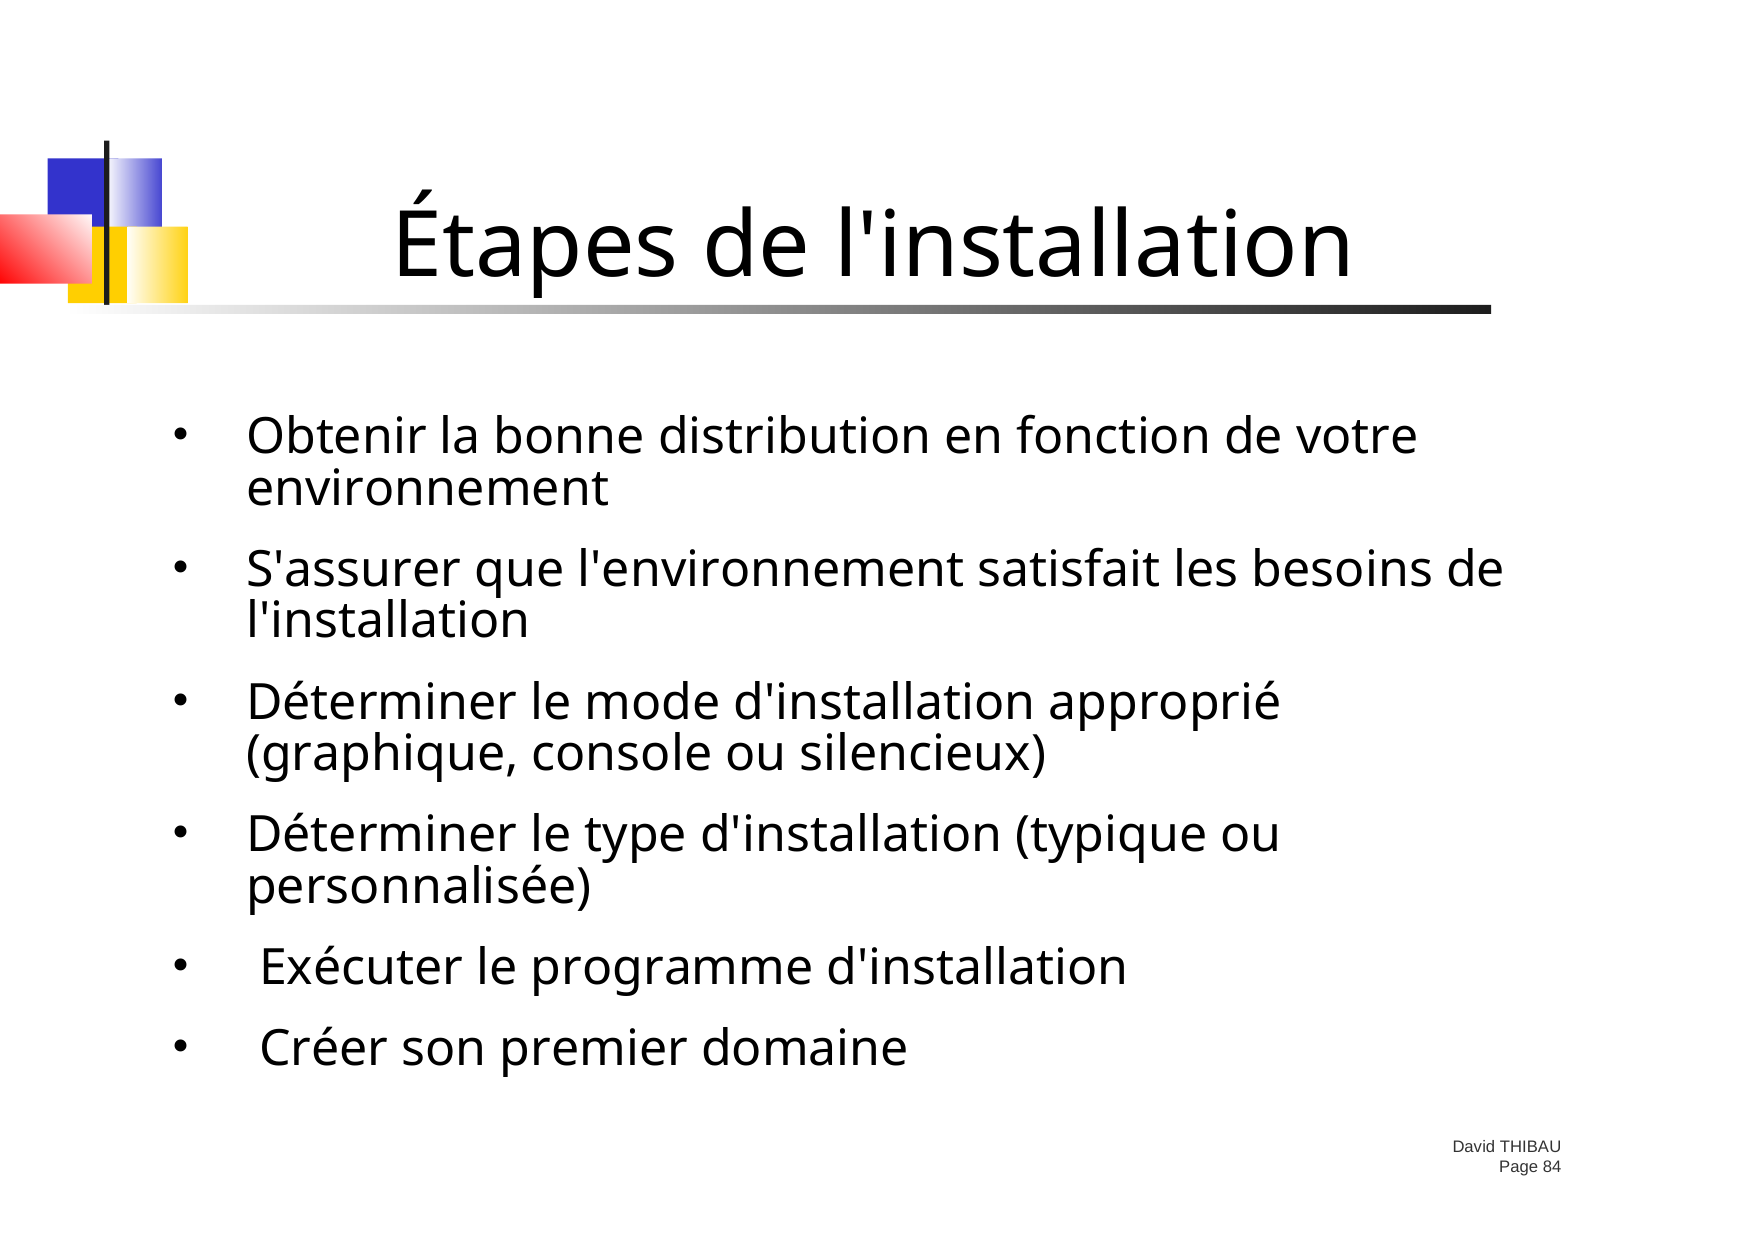

# Étapes de l'installation
Obtenir la bonne distribution en fonction de votre environnement
S'assurer que l'environnement satisfait les besoins de l'installation
Déterminer le mode d'installation approprié (graphique, console ou silencieux)
Déterminer le type d'installation (typique ou personnalisée)
 Exécuter le programme d'installation
 Créer son premier domaine